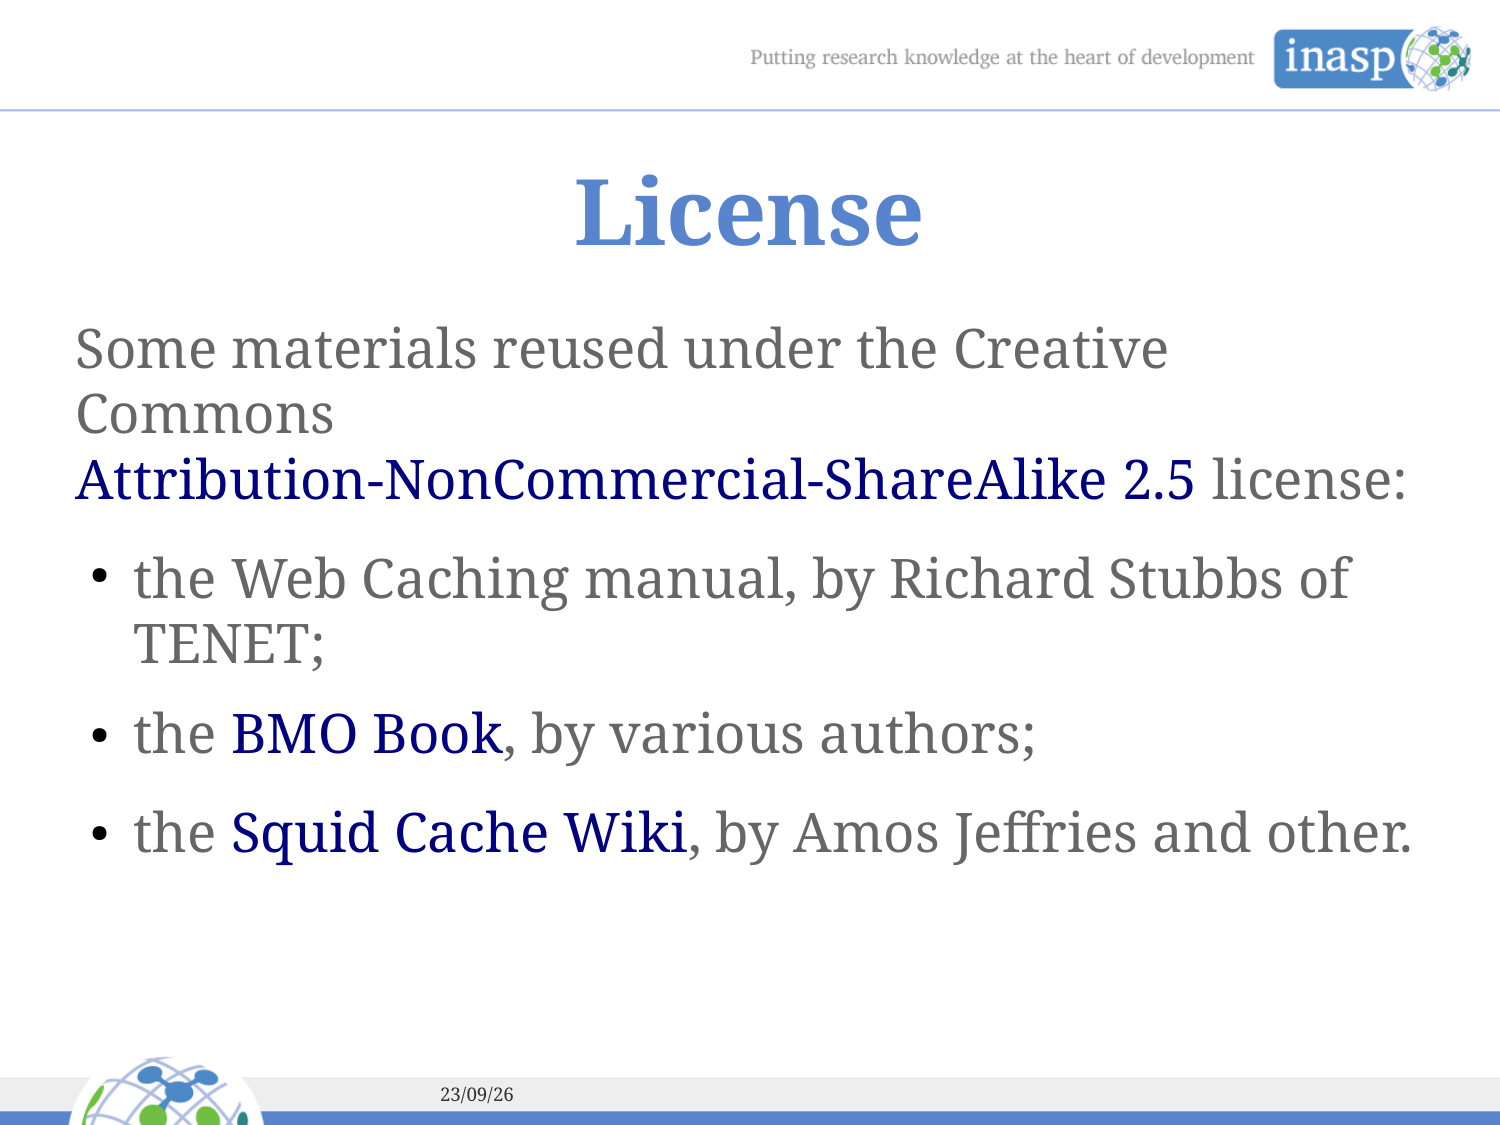

# License
Some materials reused under the Creative Commons Attribution-NonCommercial-ShareAlike 2.5 license:
the Web Caching manual, by Richard Stubbs of TENET;
the BMO Book, by various authors;
the Squid Cache Wiki, by Amos Jeffries and other.